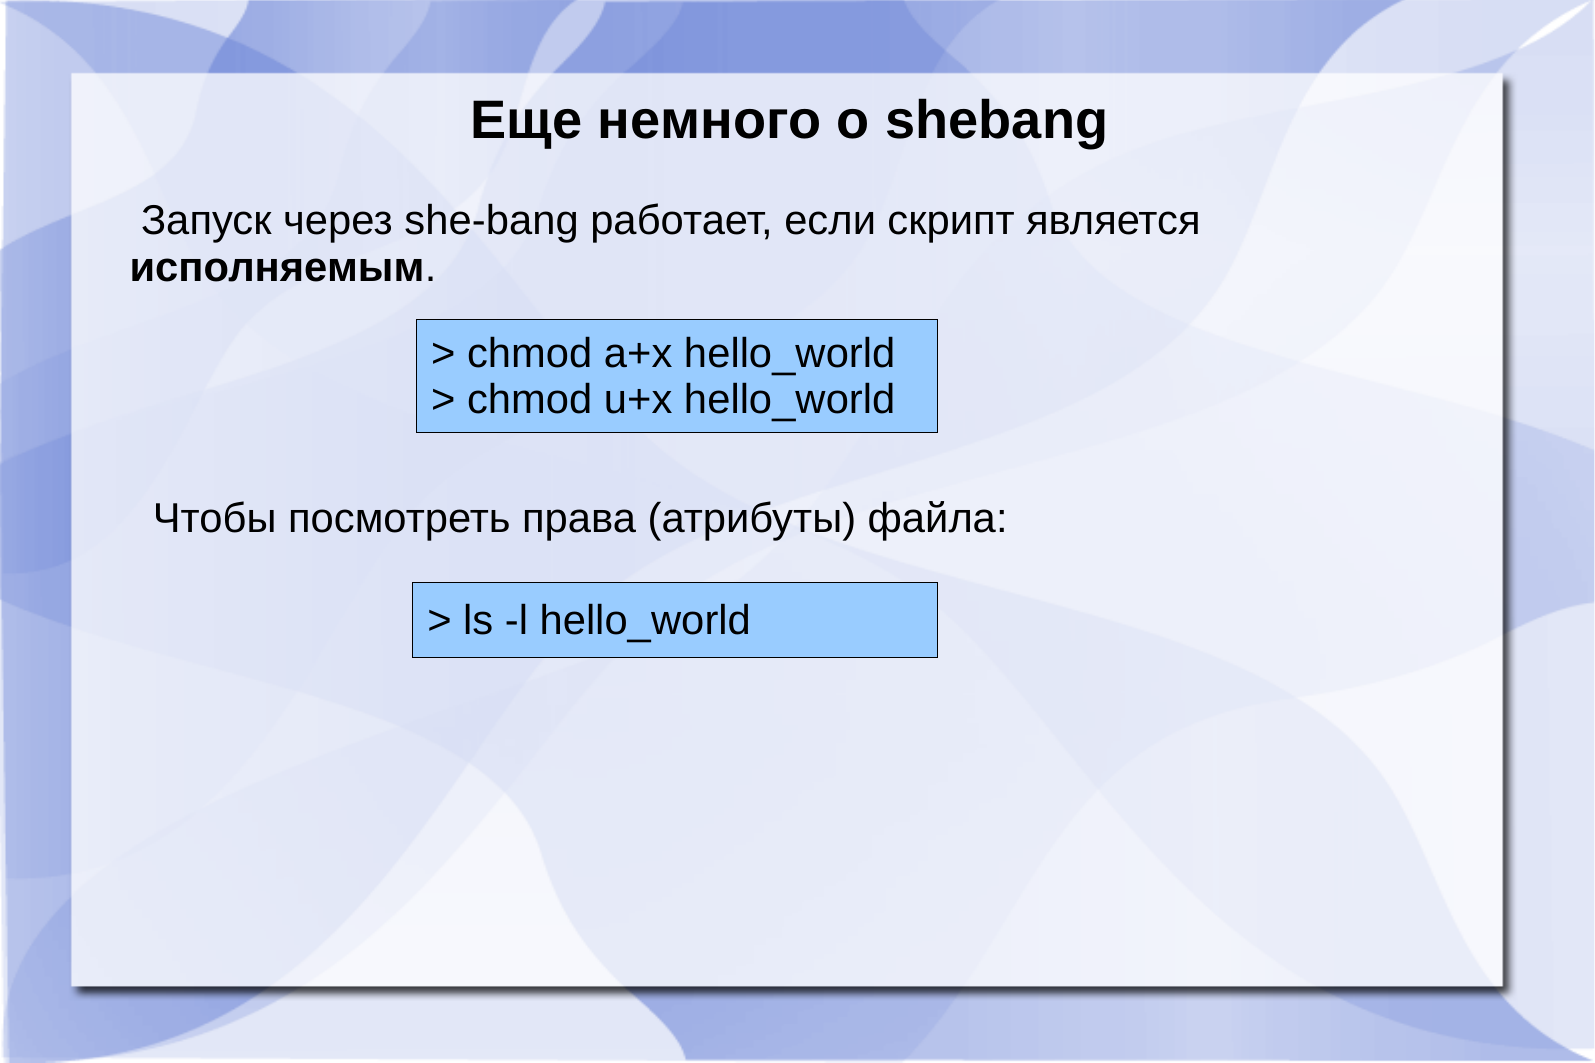

# Еще немного о shebang
 Запуск через she-bang работает, если скрипт является исполняемым.
> chmod a+x hello_world
> chmod u+x hello_world
Чтобы посмотреть права (атрибуты) файла:
> ls -l hello_world